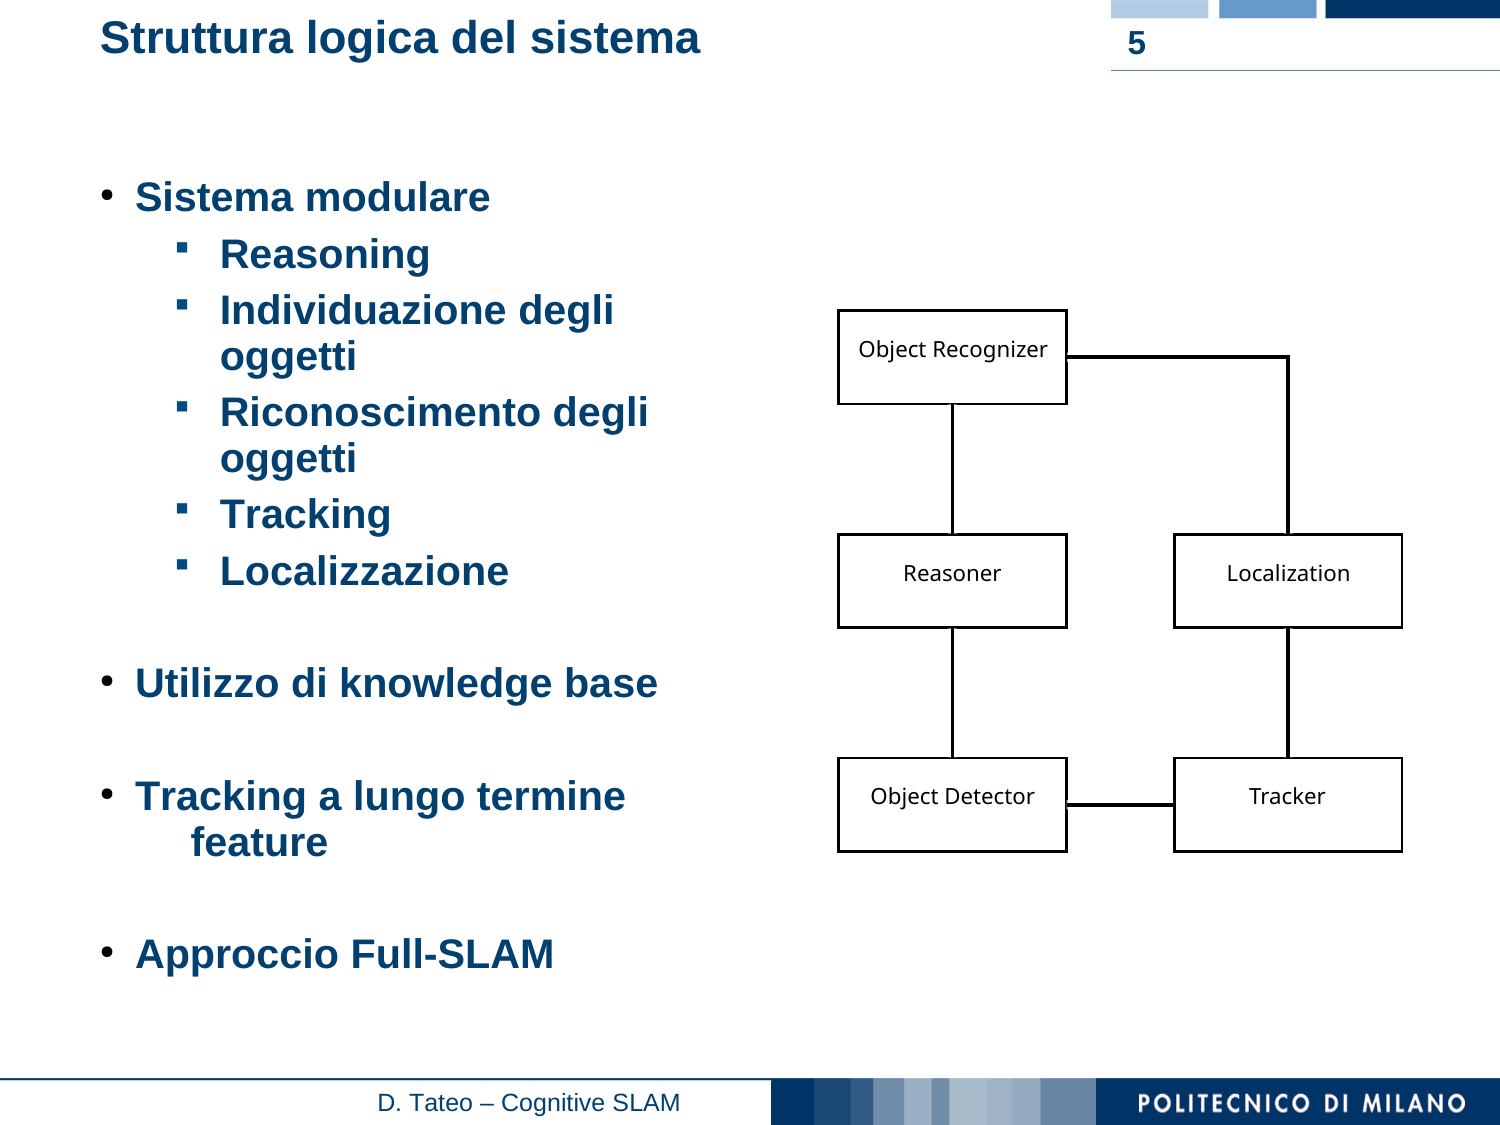

# Struttura logica del sistema
Sistema modulare
Reasoning
Individuazione degli oggetti
Riconoscimento degli oggetti
Tracking
Localizzazione
Utilizzo di knowledge base
Tracking a lungo termine feature
Approccio Full-SLAM